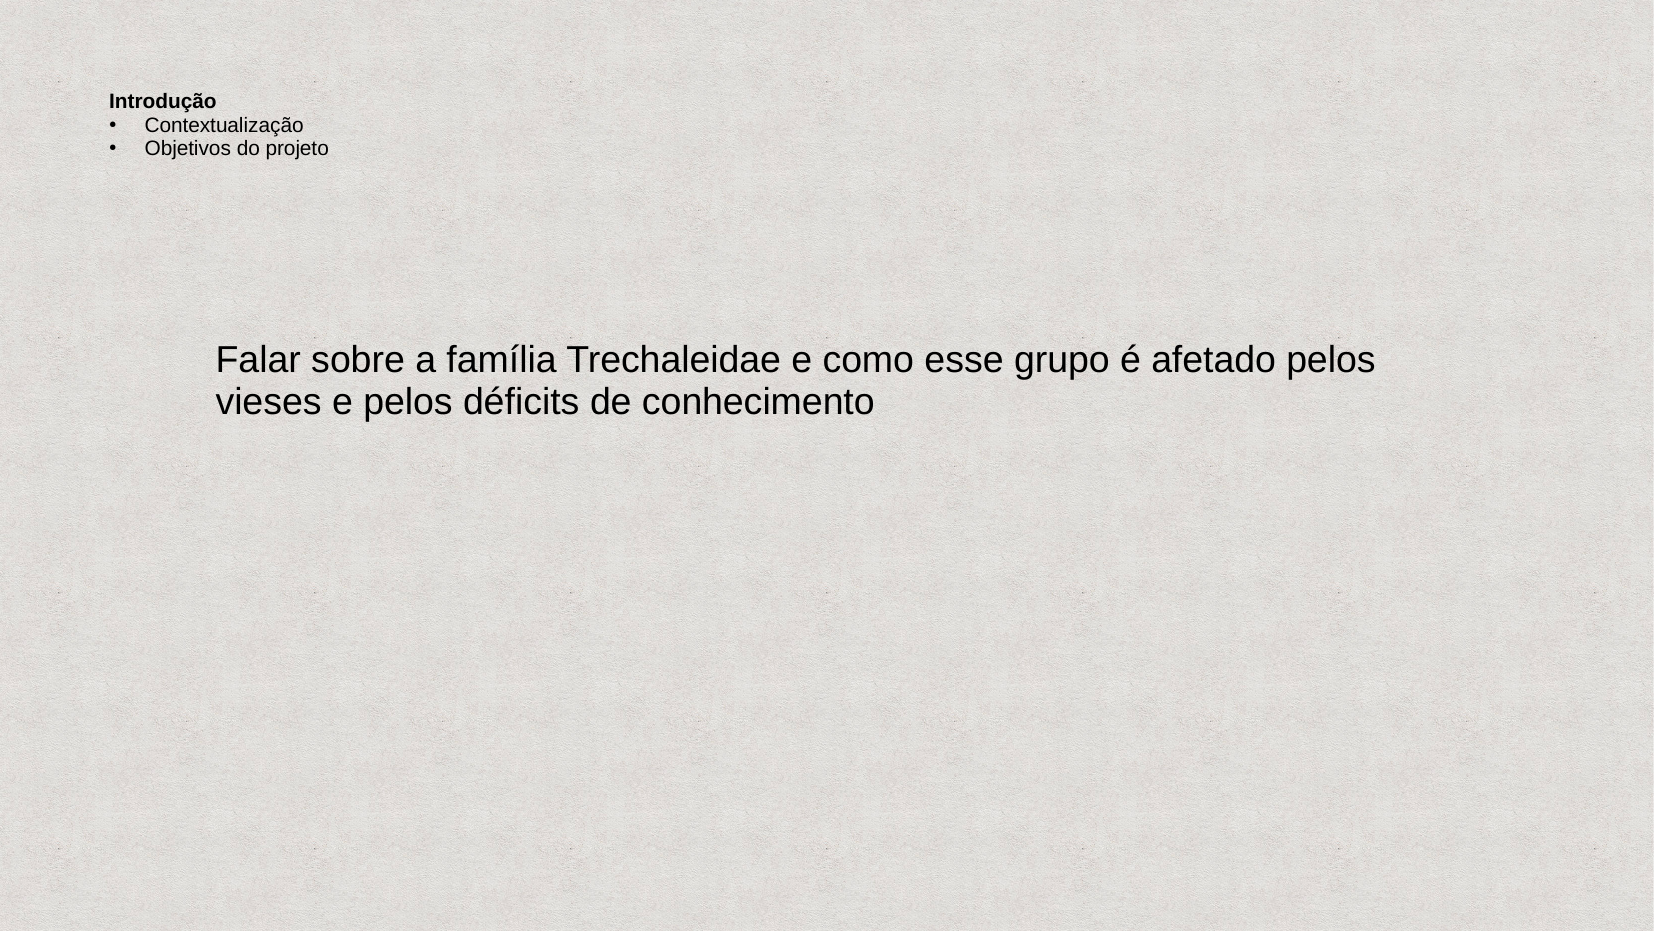

Introdução
Contextualização
Objetivos do projeto
Falar sobre a família Trechaleidae e como esse grupo é afetado pelos vieses e pelos déficits de conhecimento